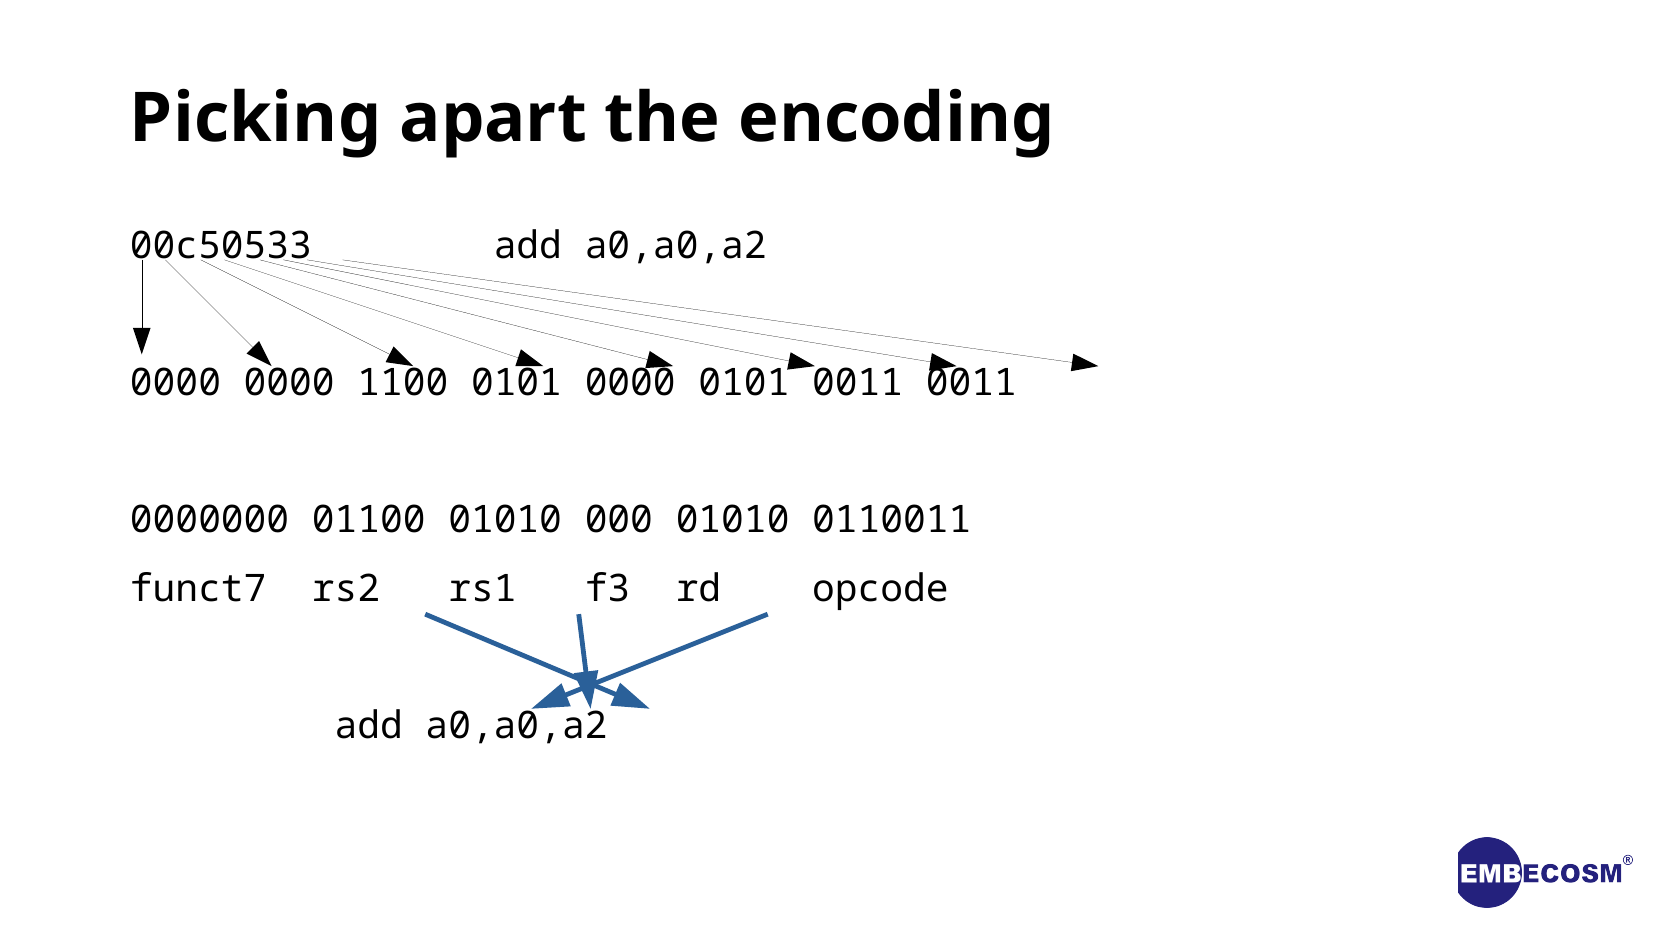

# Picking apart the encoding
00c50533 add a0,a0,a2
0000 0000 1100 0101 0000 0101 0011 0011
0000000 01100 01010 000 01010 0110011
funct7 rs2 rs1 f3 rd opcode
 add a0,a0,a2